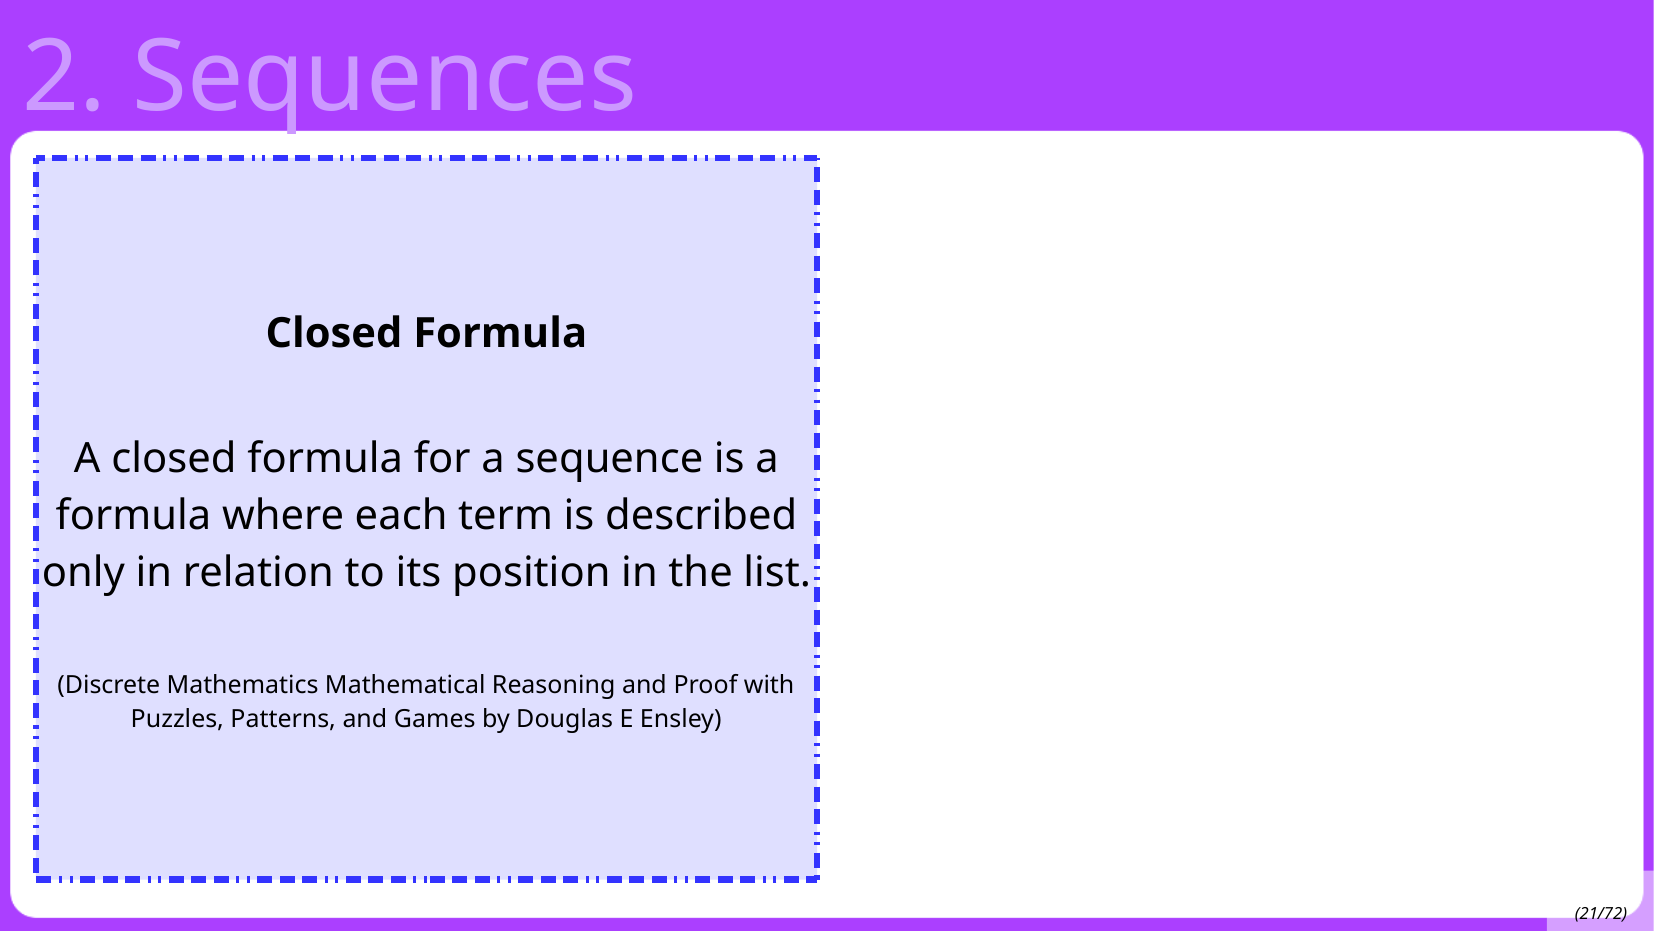

# 2. Sequences
Closed Formula
A closed formula for a sequence is a formula where each term is described only in relation to its position in the list.
(Discrete Mathematics Mathematical Reasoning and Proof with Puzzles, Patterns, and Games by Douglas E Ensley)